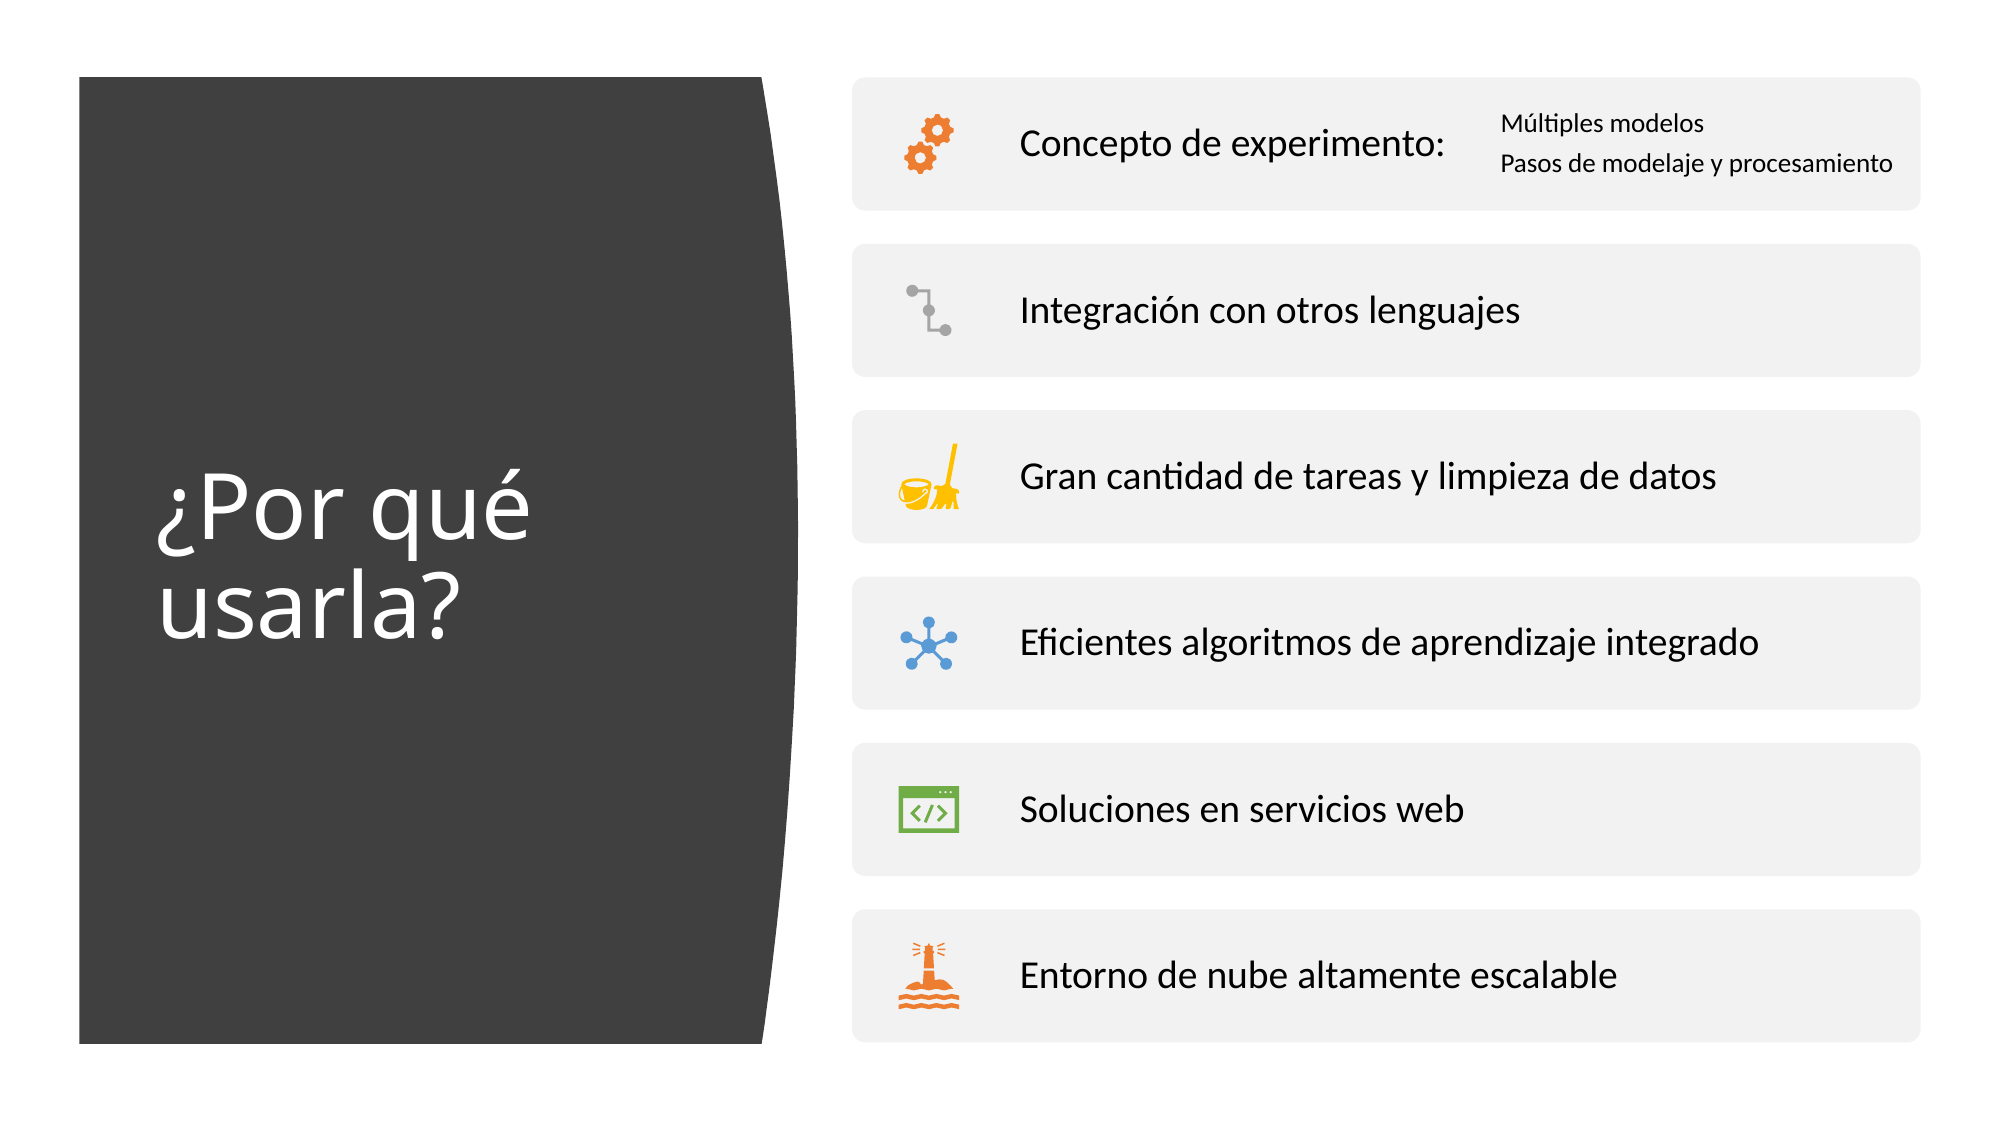

Concepto de experimento:
Múltiples modelos
Pasos de modelaje y procesamiento
Integración con otros lenguajes
Gran cantidad de tareas y limpieza de datos
Eficientes algoritmos de aprendizaje integrado
Soluciones en servicios web
Entorno de nube altamente escalable
# ¿Por qué usarla?